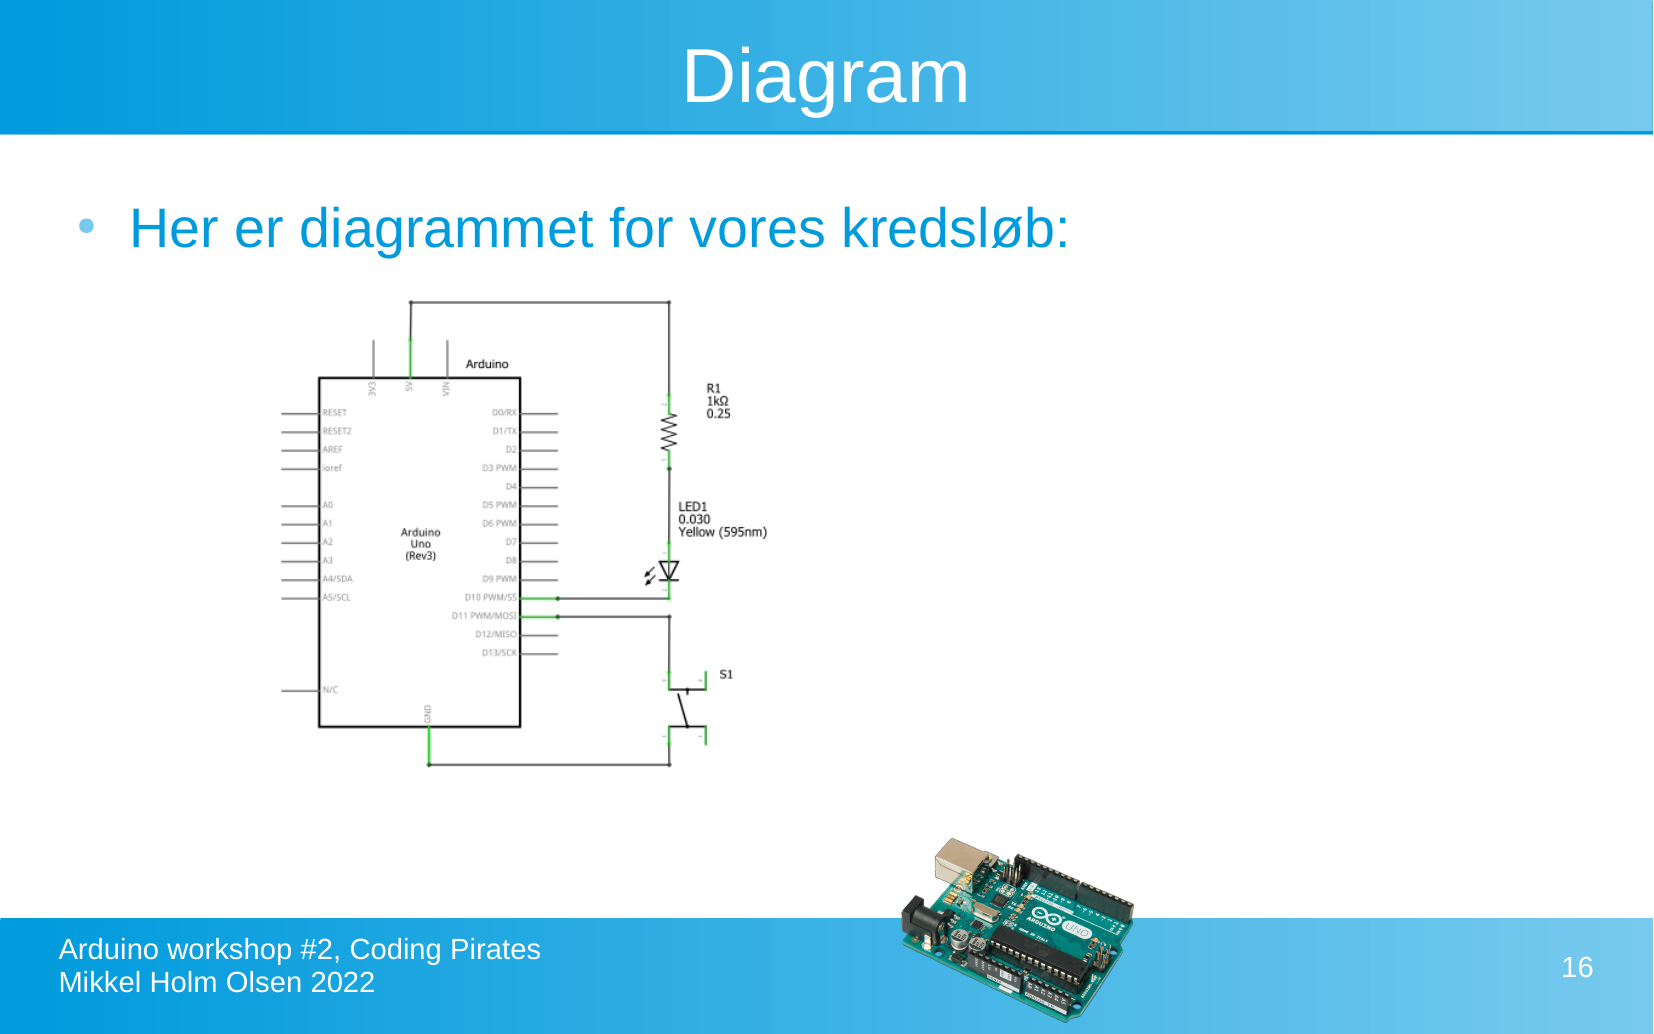

# Diagram
Her er diagrammet for vores kredsløb:
16